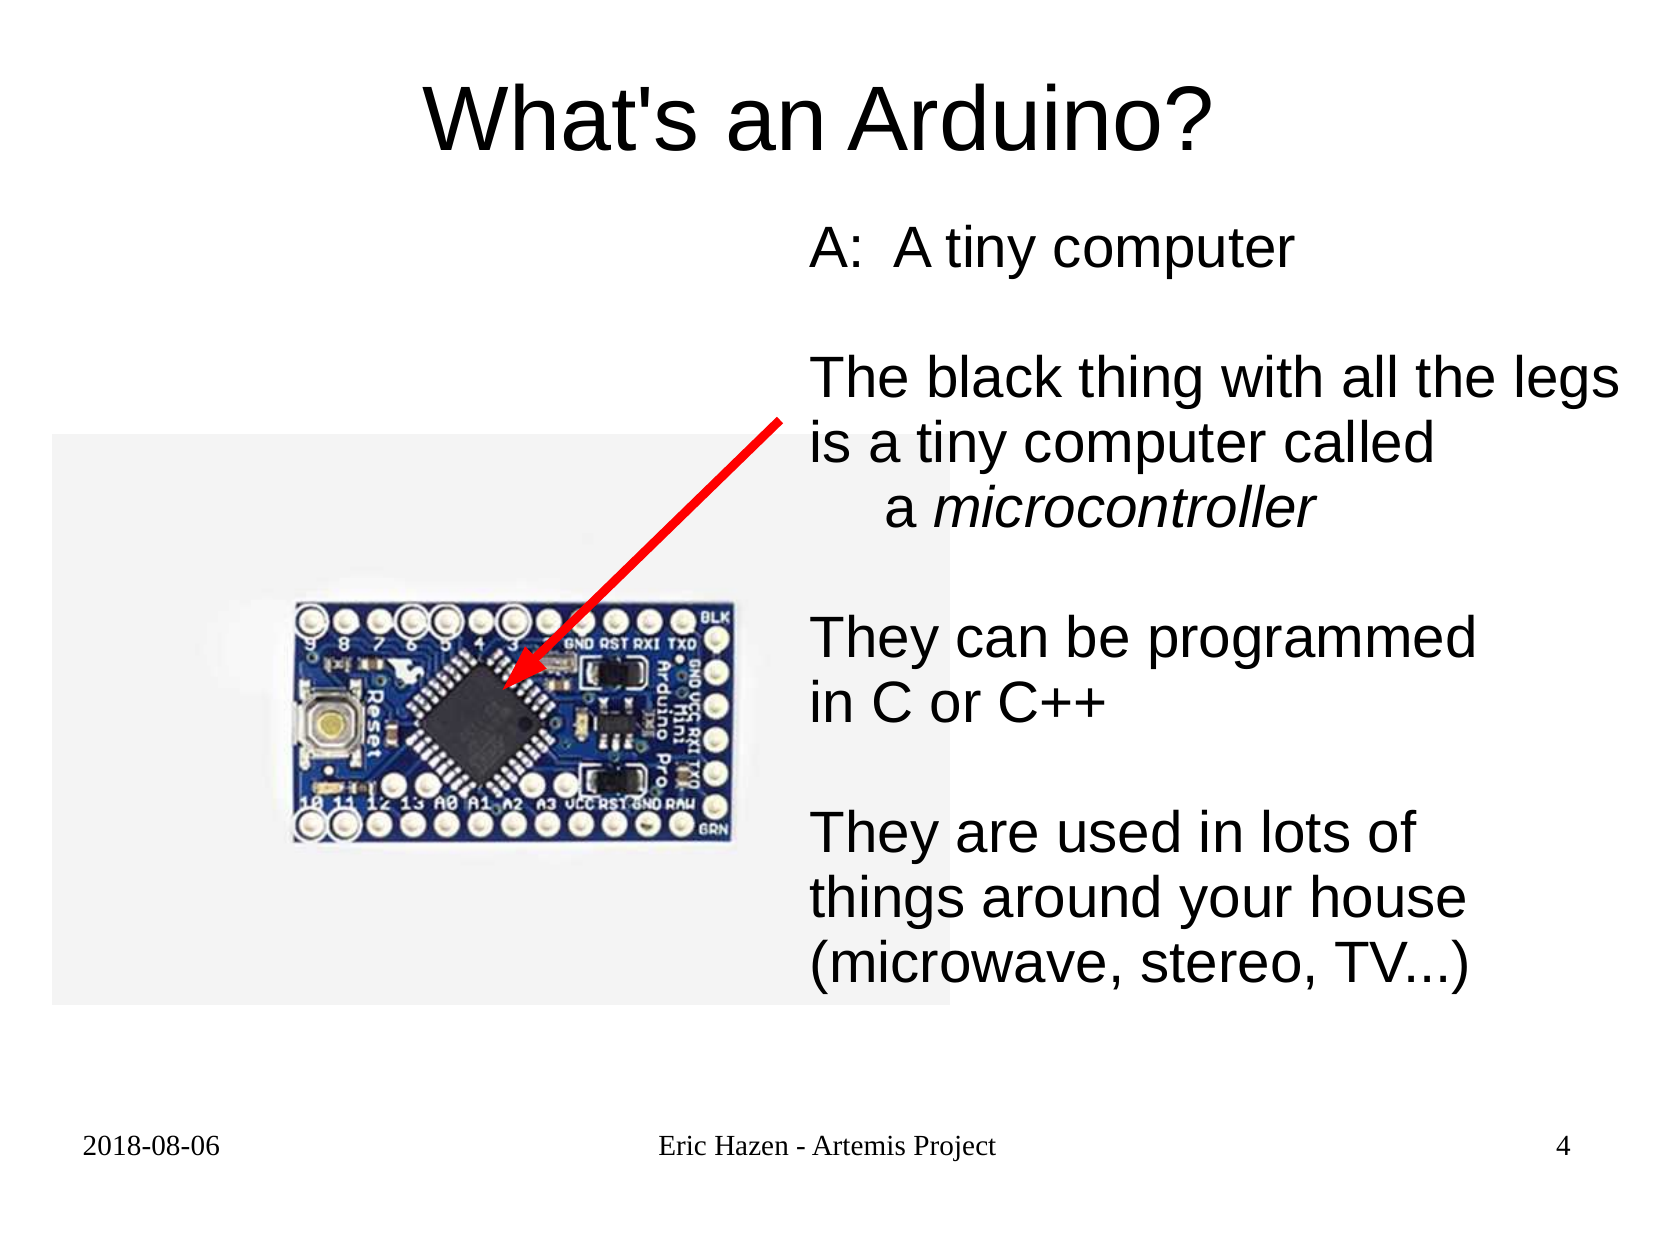

# What's an Arduino?
A: A tiny computer
The black thing with all the legs
is a tiny computer called
	a microcontroller
They can be programmed
in C or C++
They are used in lots of
things around your house
(microwave, stereo, TV...)
2018-08-06
Eric Hazen - Artemis Project
4